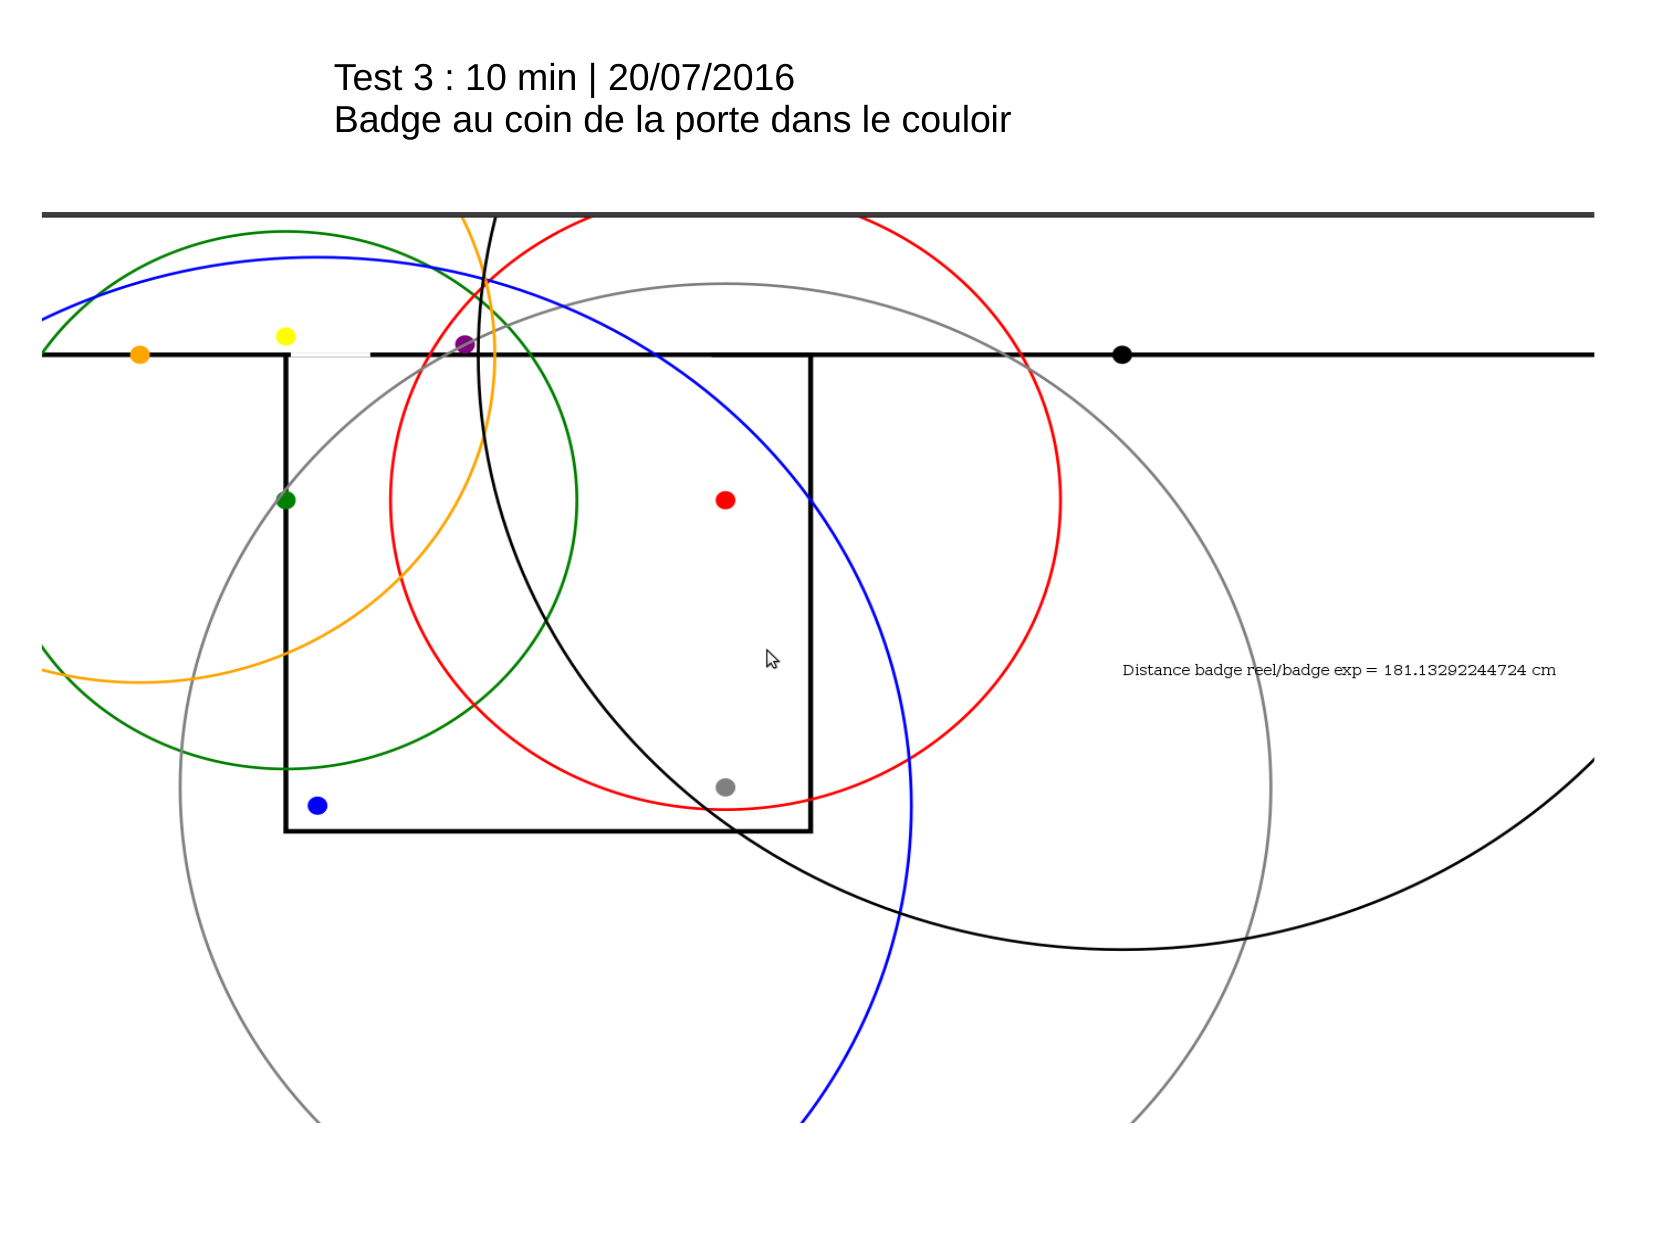

Test 3 : 10 min | 20/07/2016
Badge au coin de la porte dans le couloir